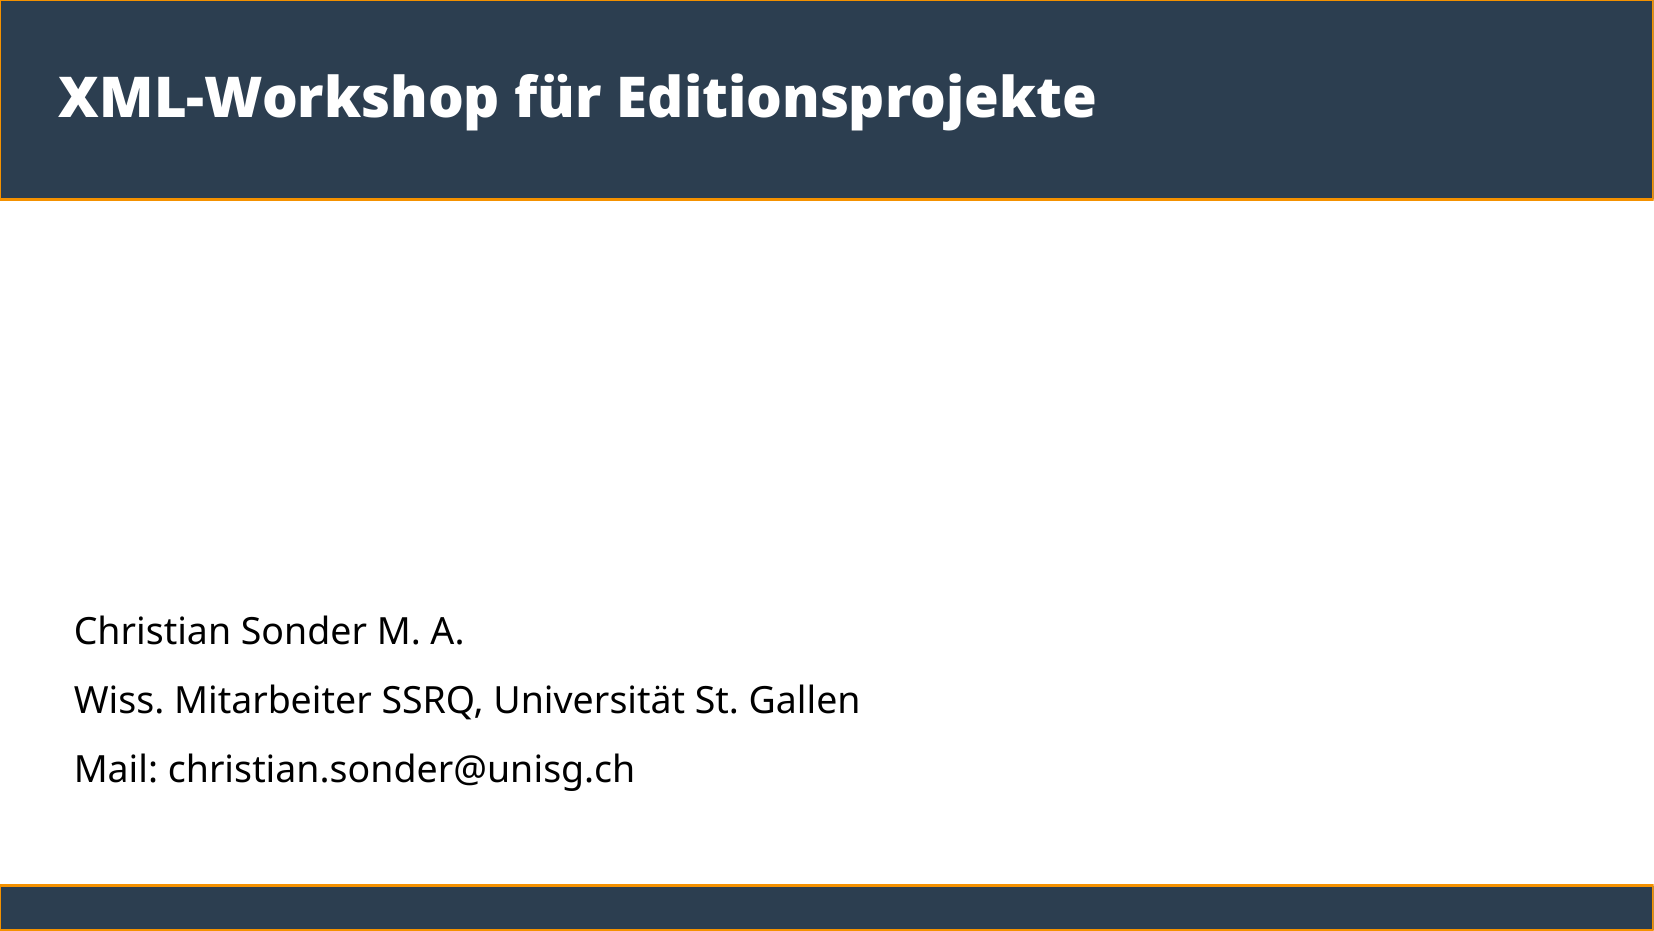

# XML-Workshop für Editionsprojekte
Christian Sonder M. A.
Wiss. Mitarbeiter SSRQ, Universität St. Gallen
Mail: christian.sonder@unisg.ch